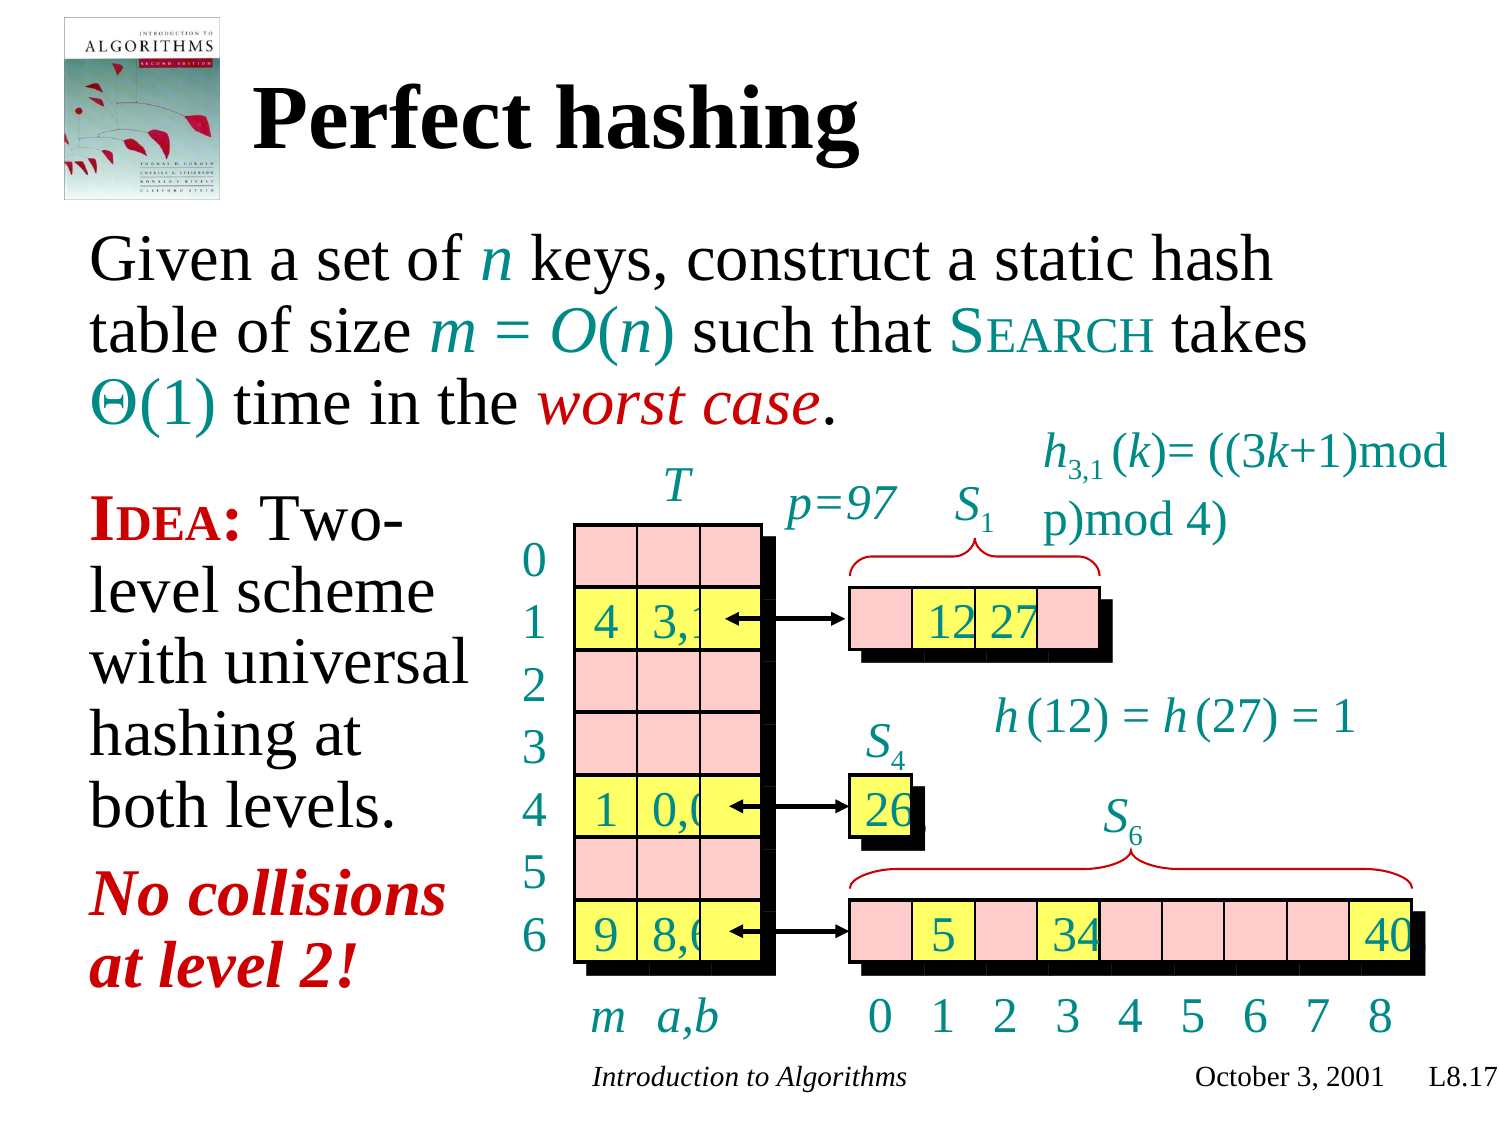

Perfect hashing
Given a set of n keys, construct a static hash table of size m = O(n) such that SEARCH takes (1) time in the worst case.
h3,1 (k)= ((3k+1)mod p)mod 4)
T
S1
0
1
2
3
4
5
6
4
3,1
12
27
h (12) = h (27) = 1
S4
1
0,0
26
S6
9
8,6
5
34
40
m
a,b
0
1
2
3
4
5
6
7
8
IDEA: Two-level scheme with universal hashing at both levels.
No collisions at level 2!
p=97
Introduction to Algorithms
October 3, 2001 L8.